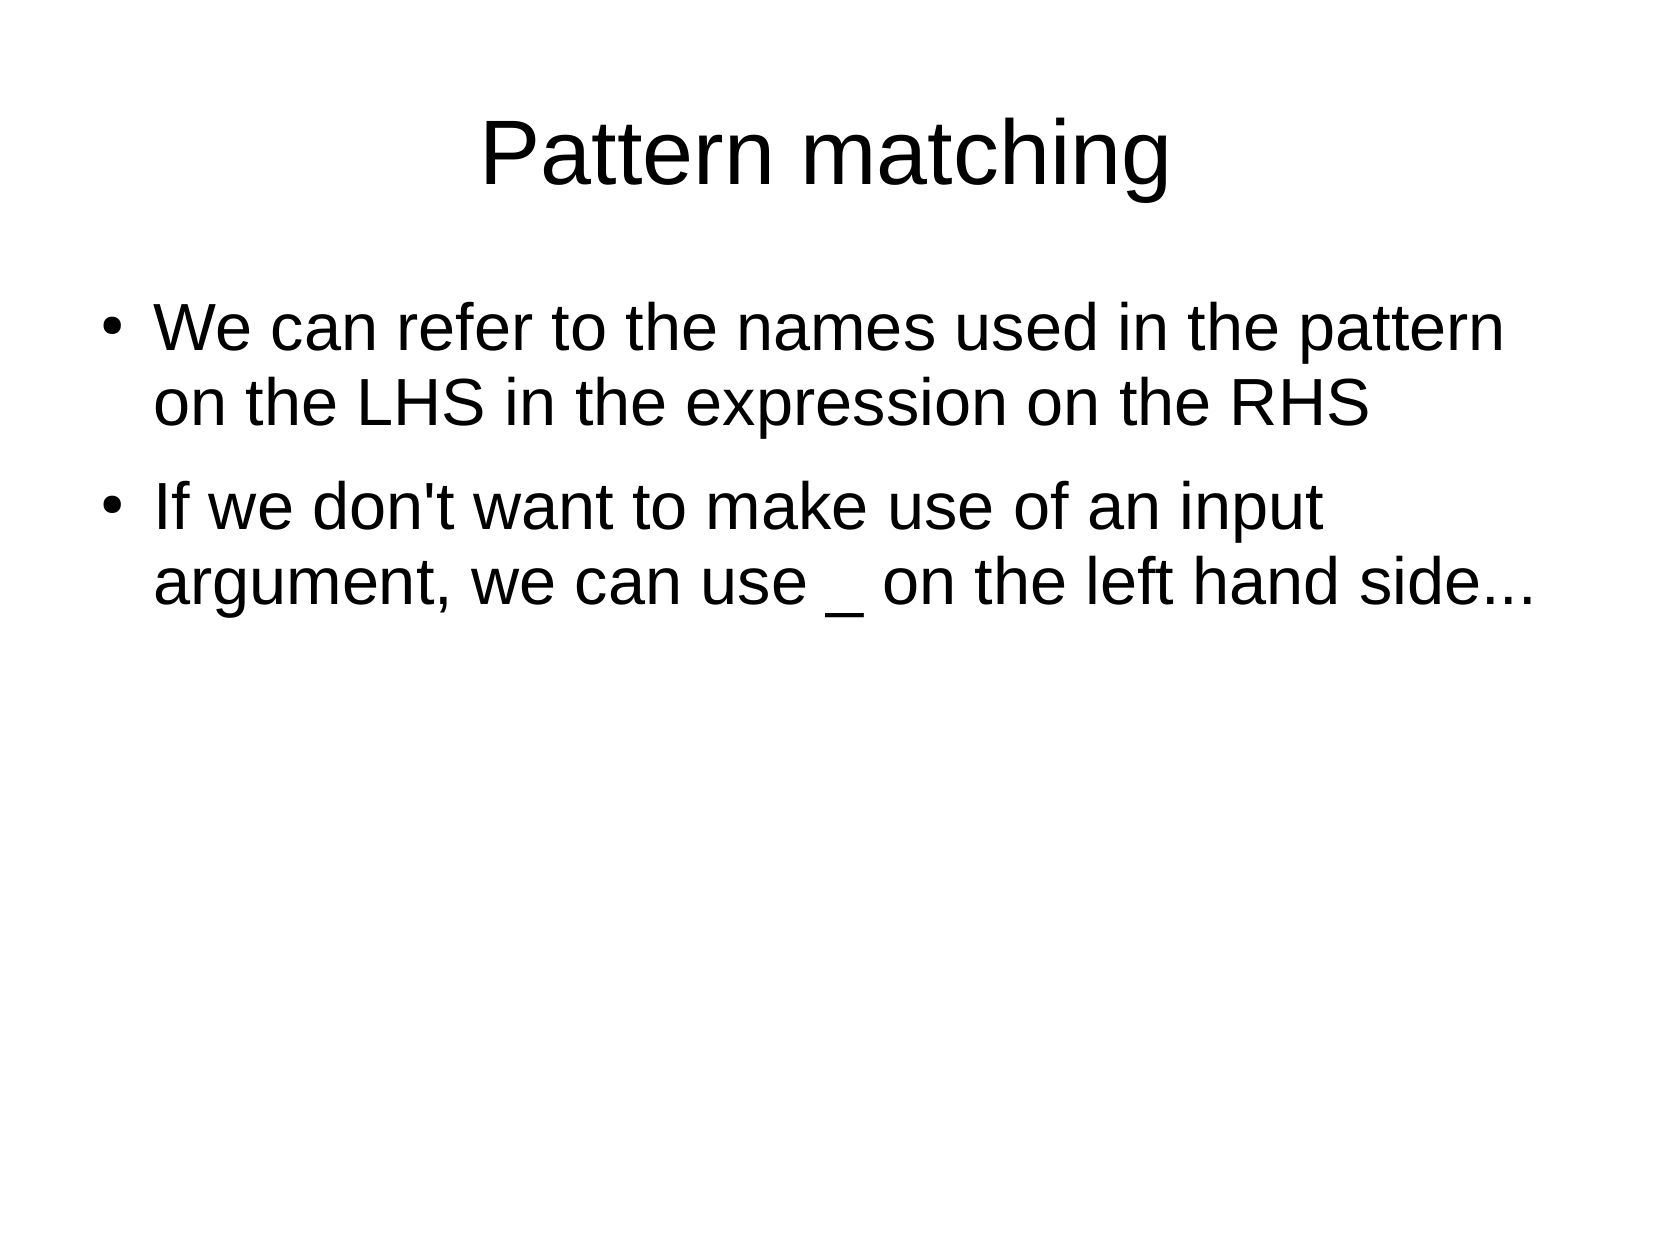

# Pattern matching
We can refer to the names used in the pattern on the LHS in the expression on the RHS
If we don't want to make use of an input argument, we can use _ on the left hand side...